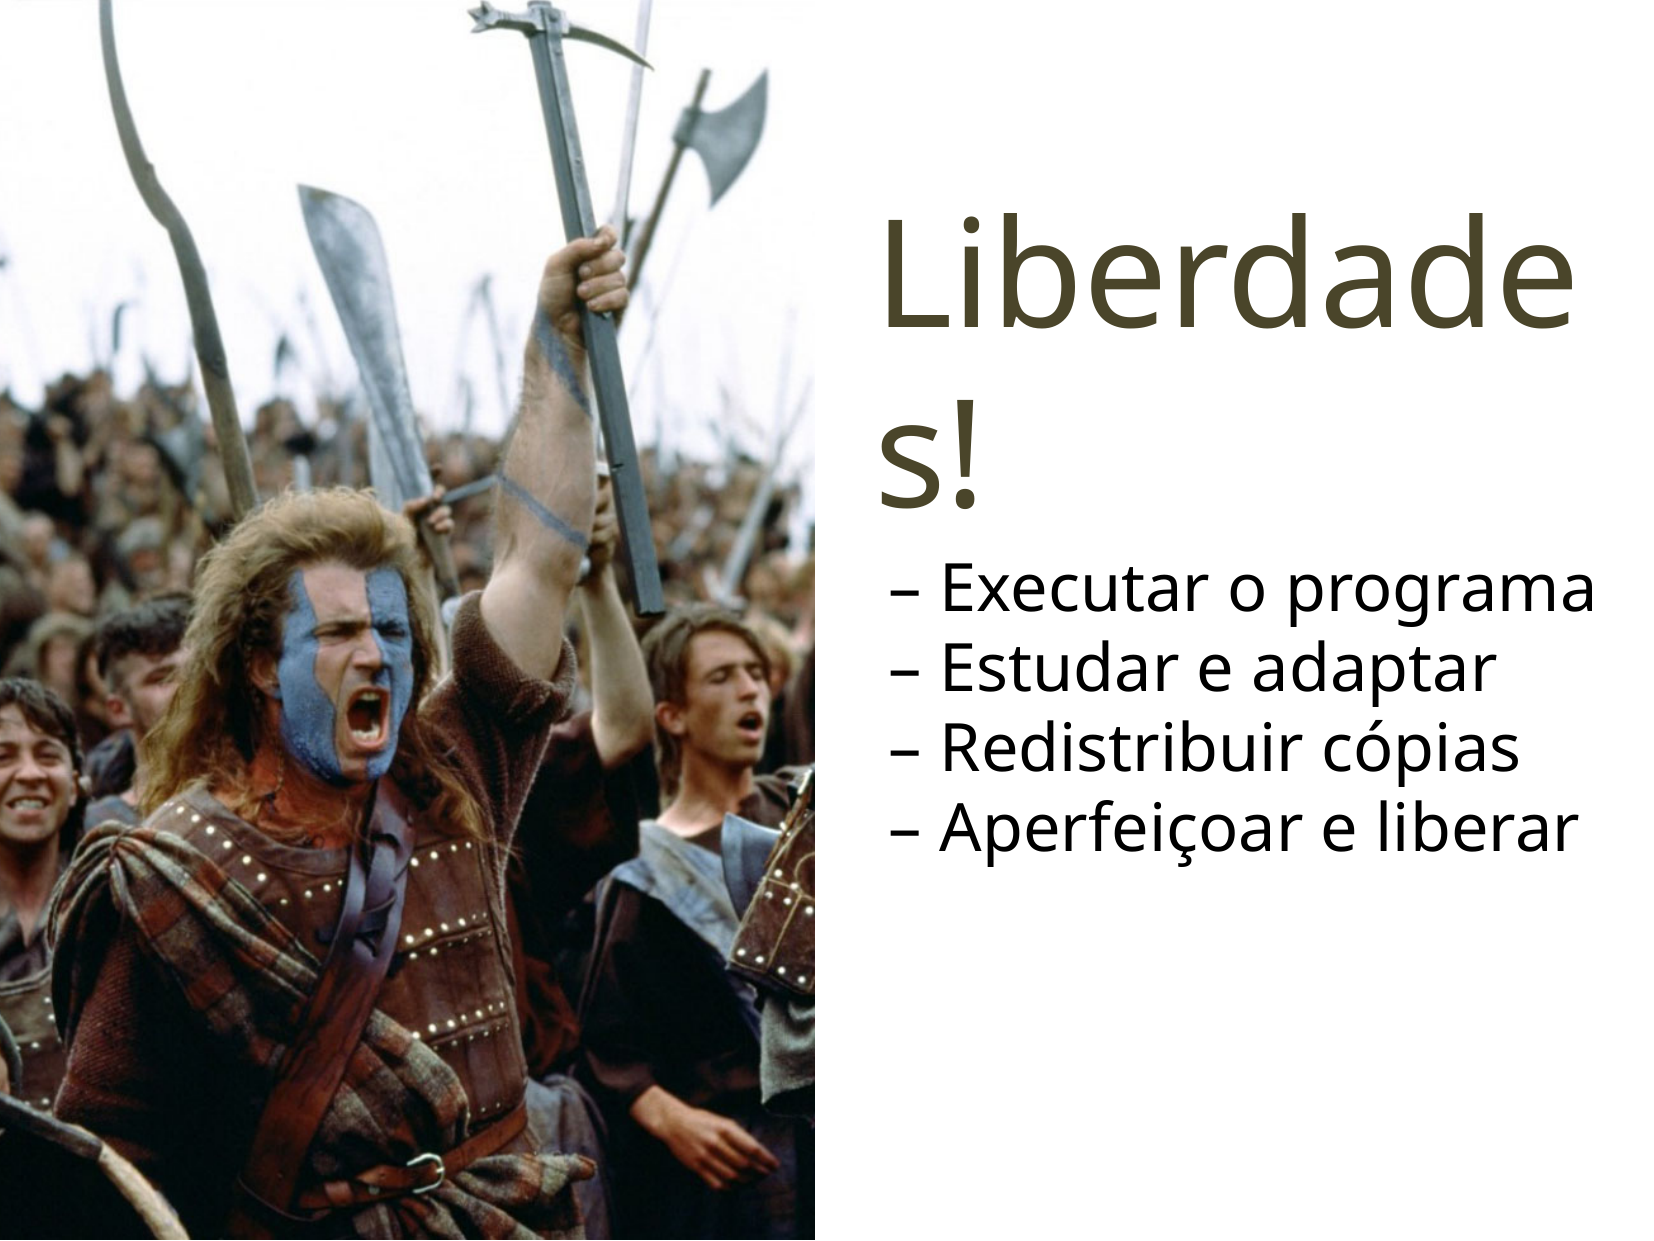

# Liberdades!
– Executar o programa
– Estudar e adaptar
– Redistribuir cópias
– Aperfeiçoar e liberar